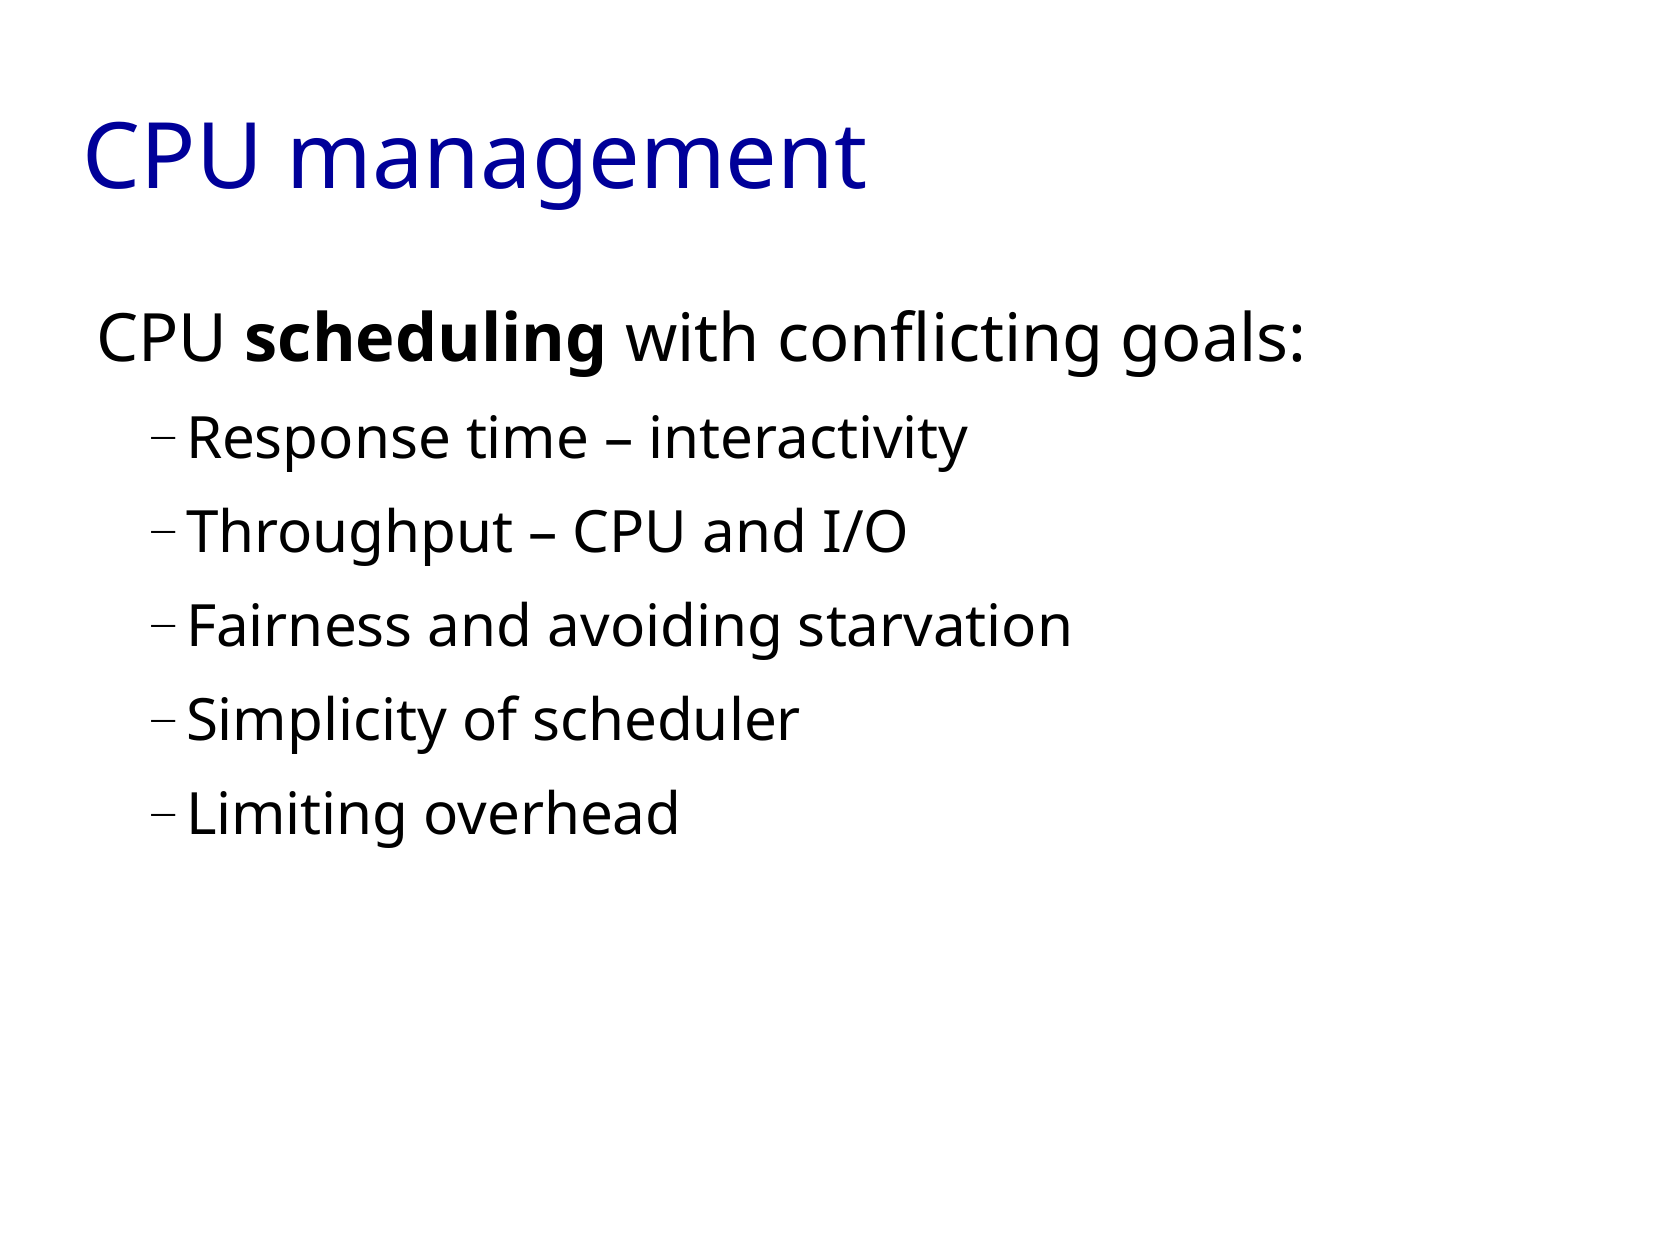

# CPU management
CPU scheduling with conflicting goals:
Response time – interactivity
Throughput – CPU and I/O
Fairness and avoiding starvation
Simplicity of scheduler
Limiting overhead